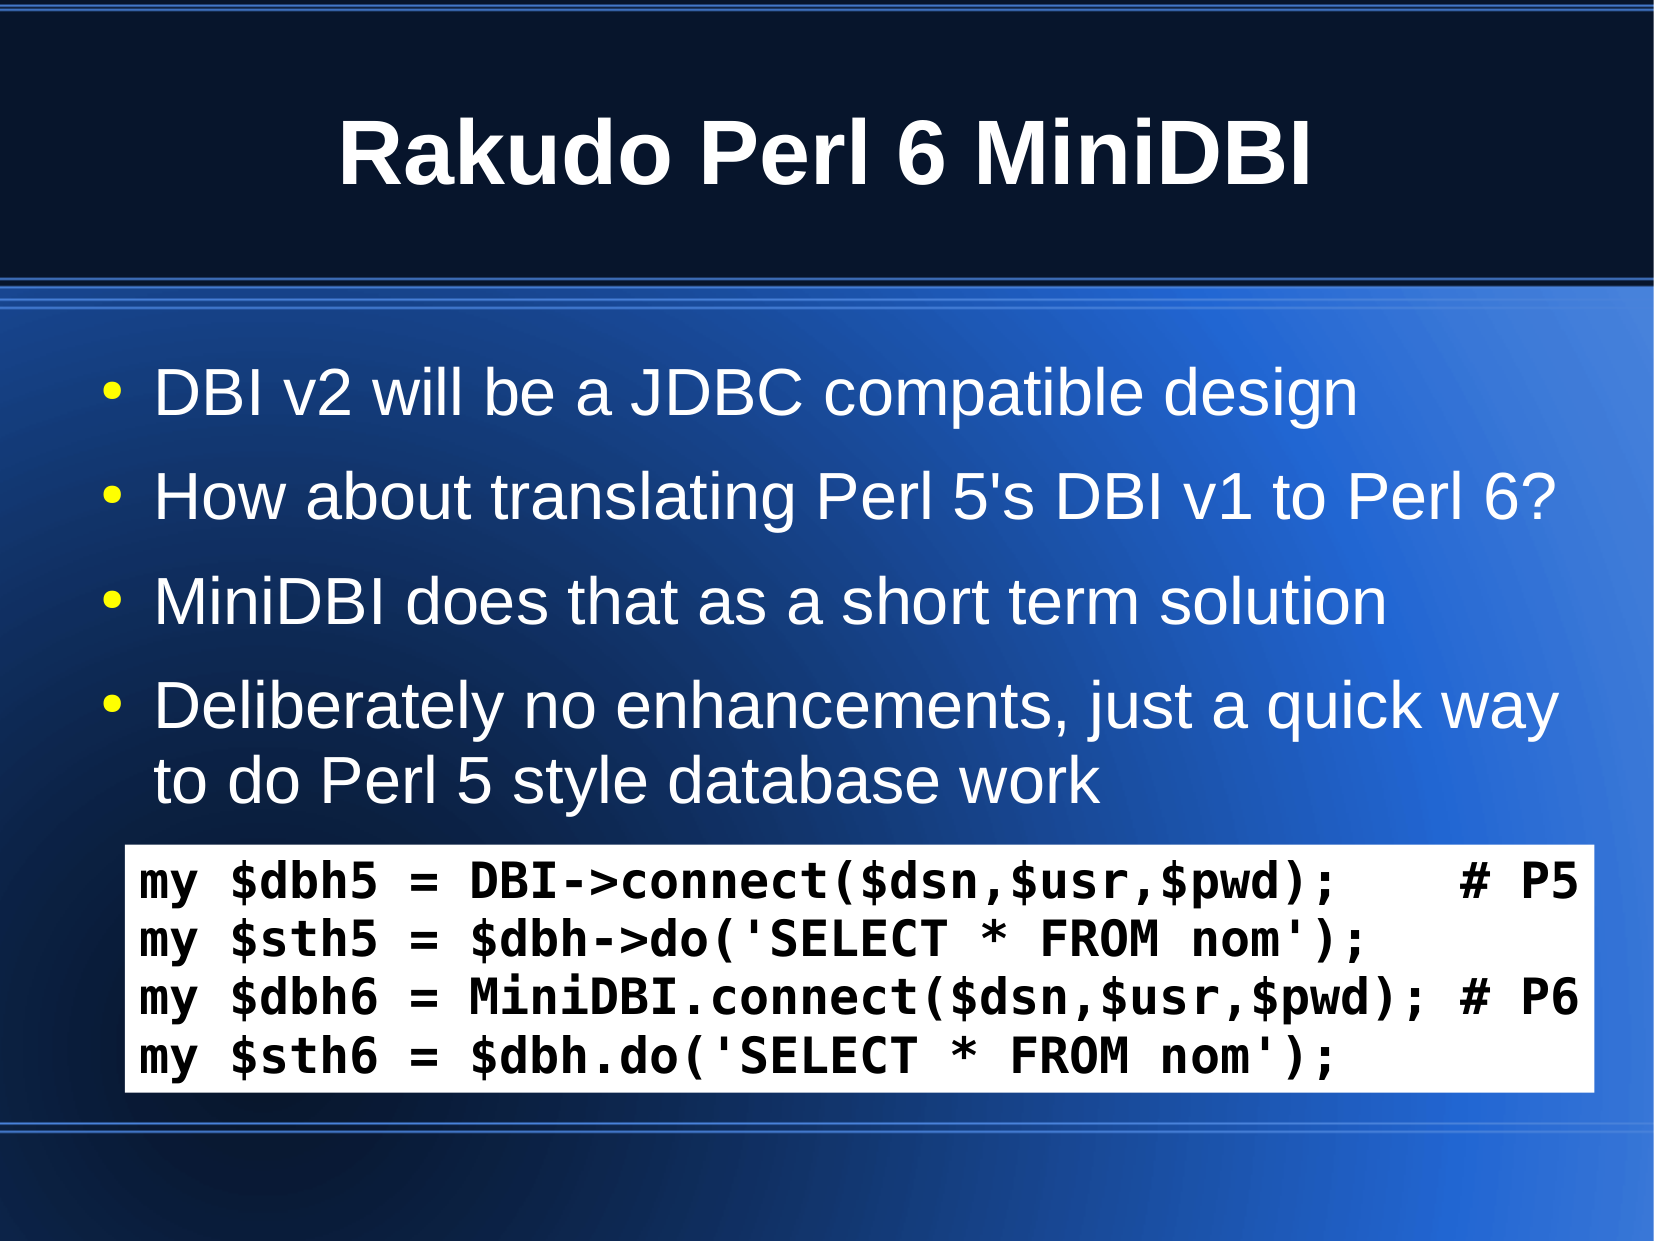

# Rakudo Perl 6 MiniDBI
DBI v2 will be a JDBC compatible design
How about translating Perl 5's DBI v1 to Perl 6?
MiniDBI does that as a short term solution
Deliberately no enhancements, just a quick way to do Perl 5 style database work
my $dbh5 = DBI->connect($dsn,$usr,$pwd); # P5
my $sth5 = $dbh->do('SELECT * FROM nom');
my $dbh6 = MiniDBI.connect($dsn,$usr,$pwd); # P6
my $sth6 = $dbh.do('SELECT * FROM nom');